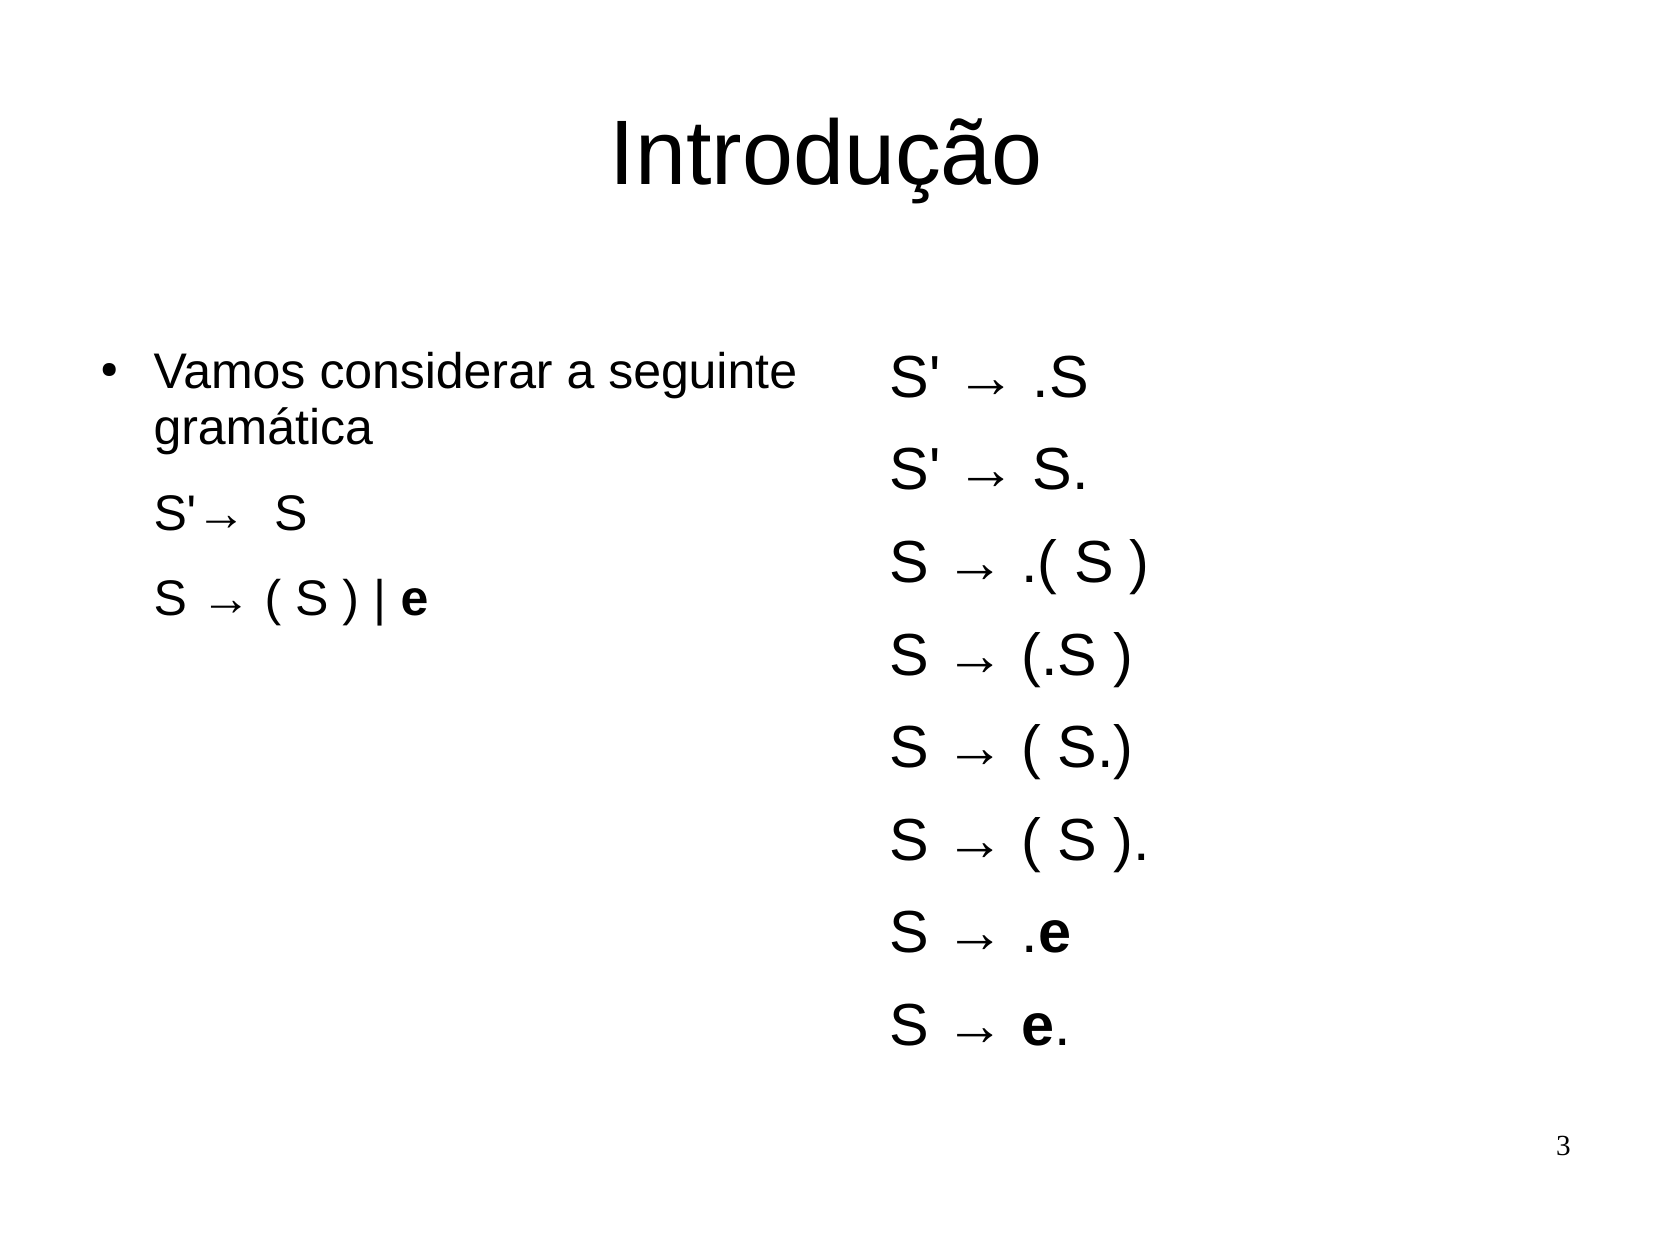

# Introdução
Vamos considerar a seguinte gramática
S'→ S
S → ( S ) | e
S' → .S
S' → S.
S → .( S )
S → (.S )
S → ( S.)
S → ( S ).
S → .e
S → e.
3